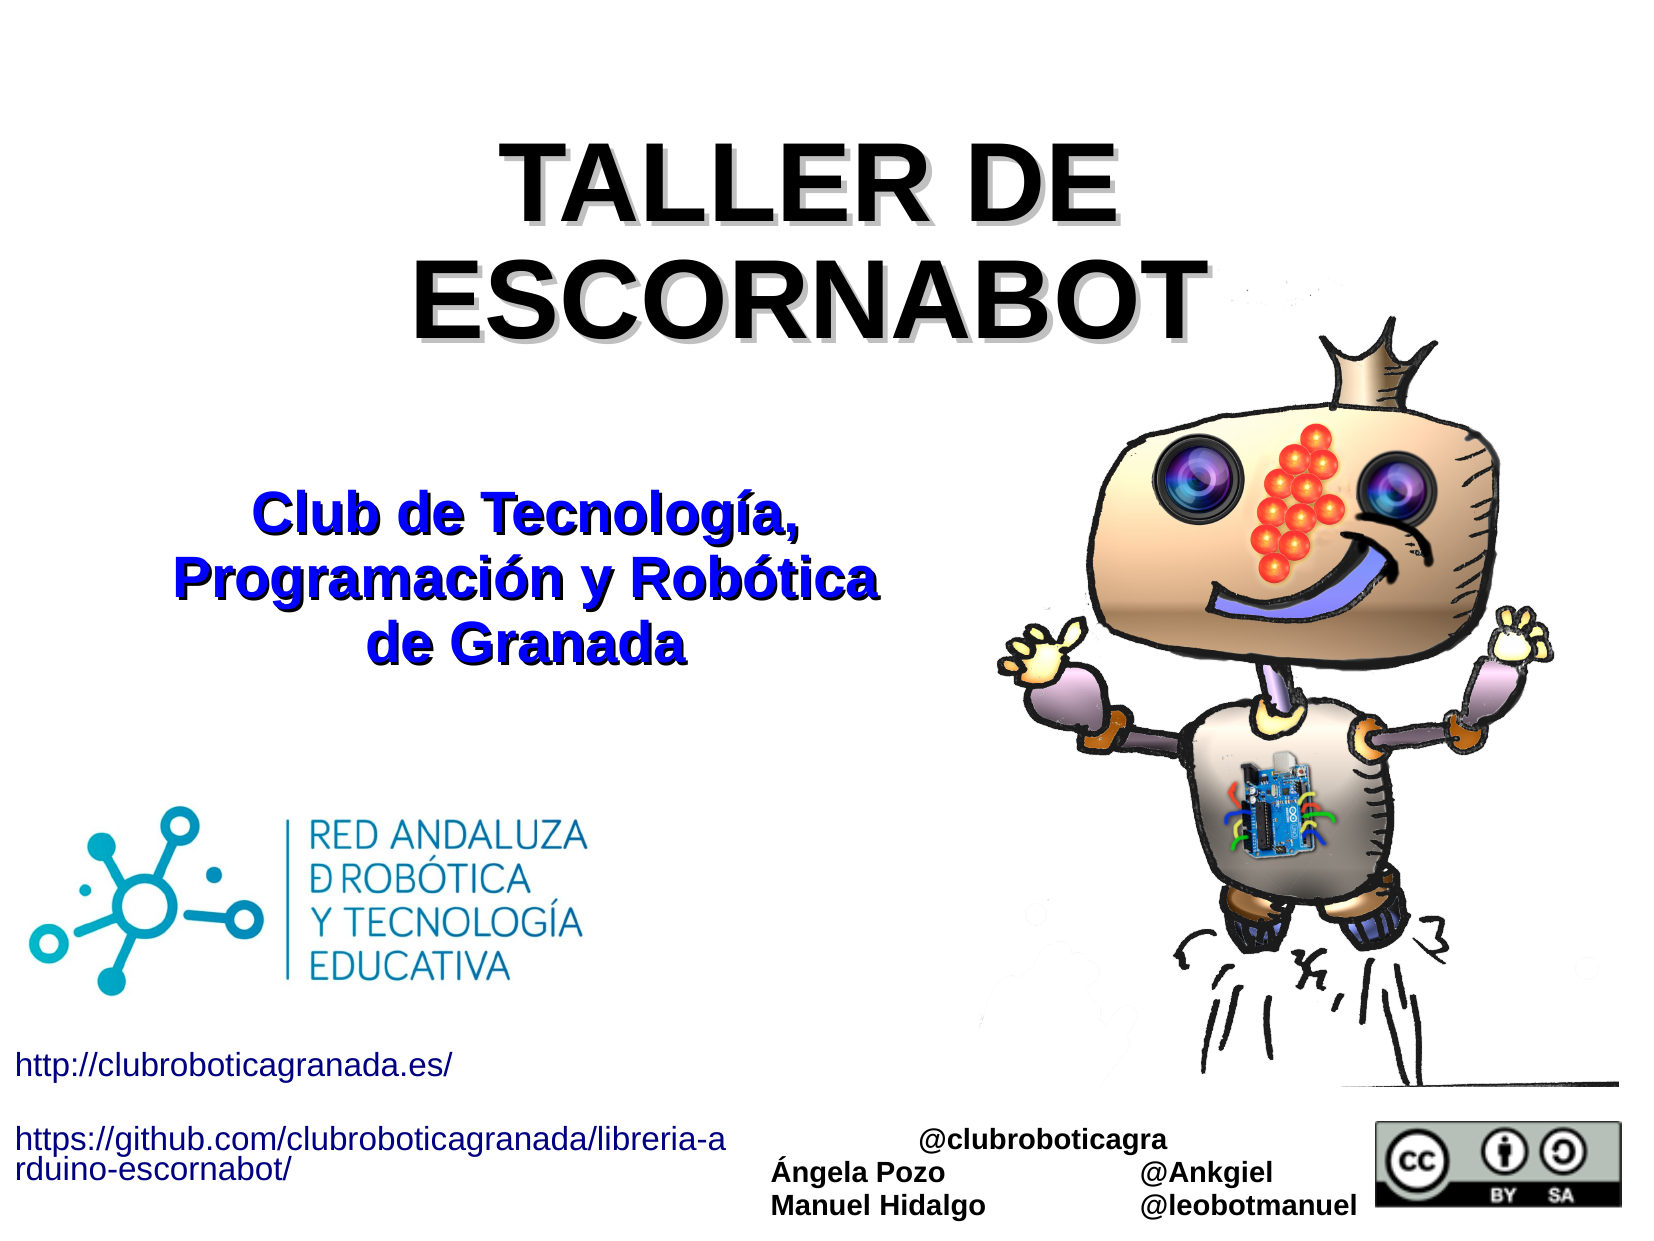

TALLER DE ESCORNABOT
Club de Tecnología, Programación y Robótica de Granada
http://clubroboticagranada.es/
https://github.com/clubroboticagranada/libreria-arduino-escornabot/
		@clubroboticagra
Ángela Pozo			@Ankgiel
Manuel Hidalgo			@leobotmanuel